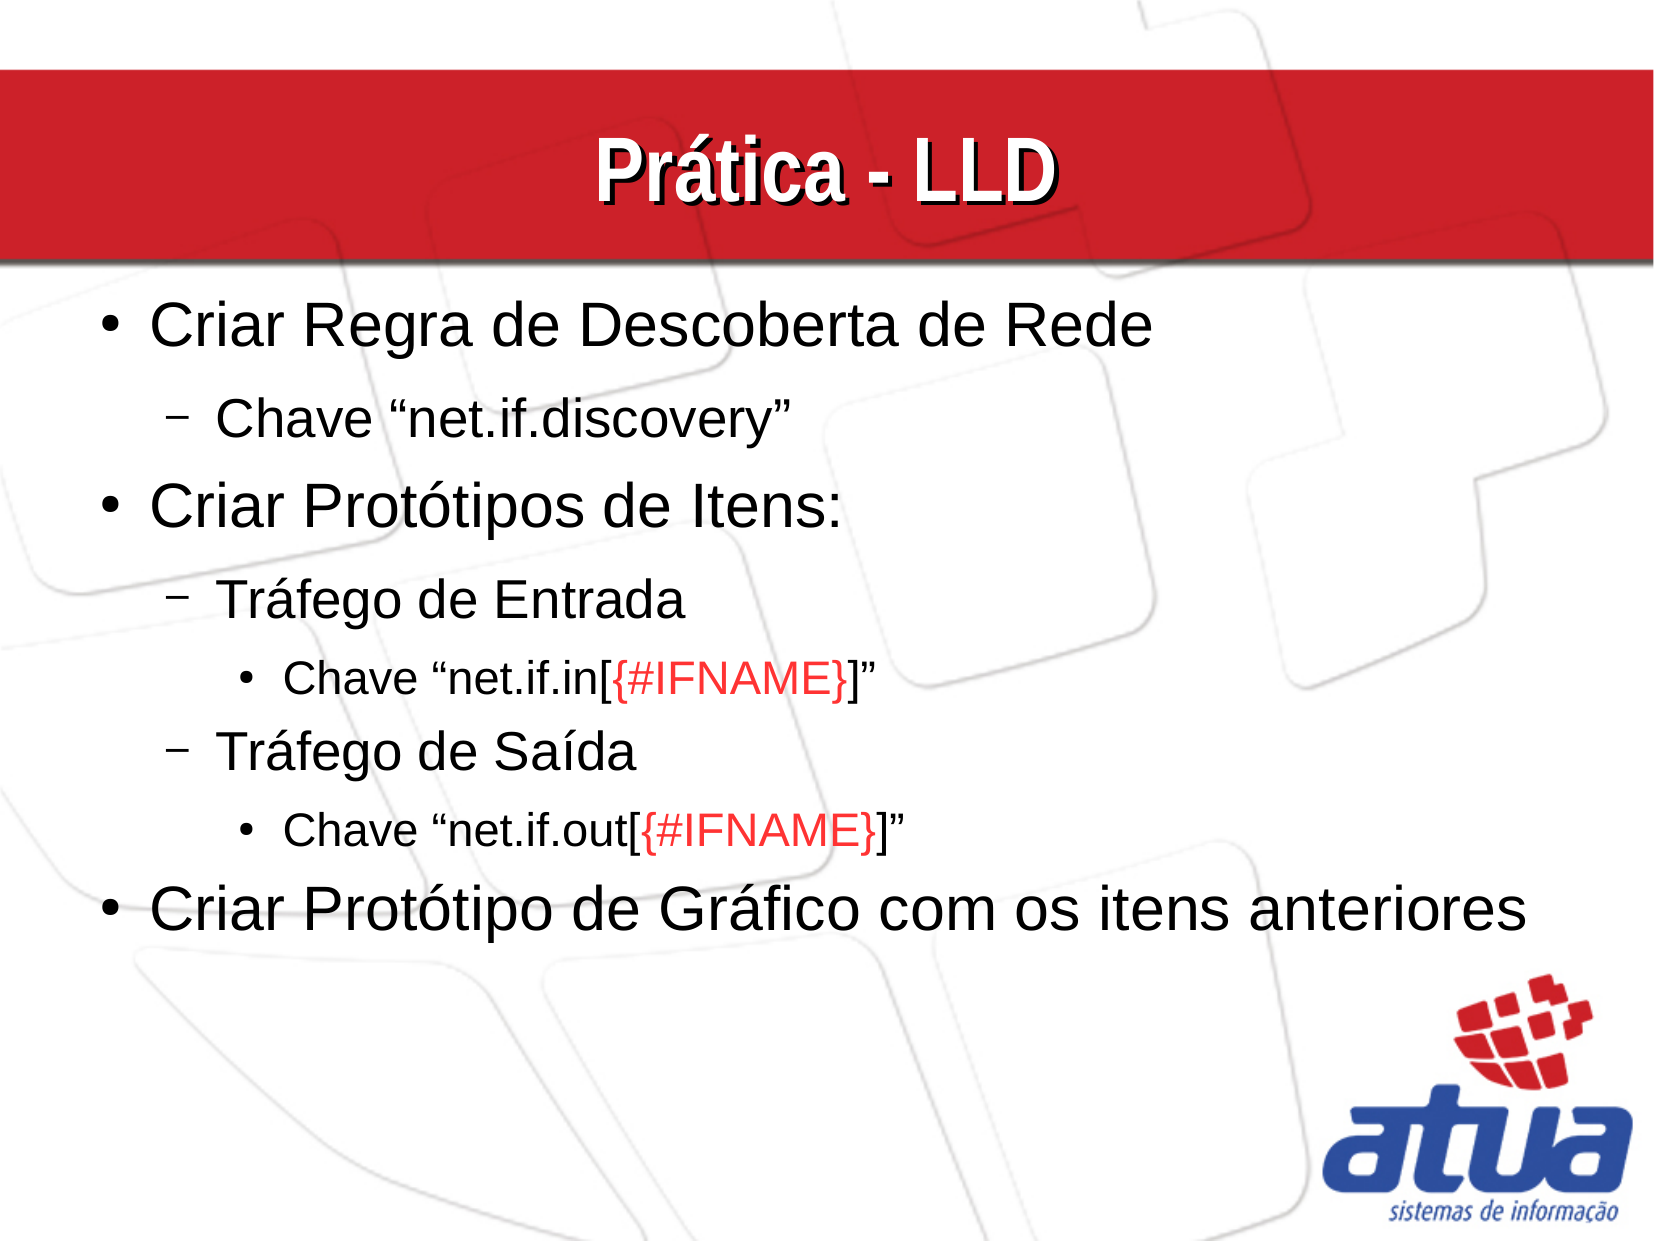

# Prática - LLD
Criar Regra de Descoberta de Rede
Chave “net.if.discovery”
Criar Protótipos de Itens:
Tráfego de Entrada
Chave “net.if.in[{#IFNAME}]”
Tráfego de Saída
Chave “net.if.out[{#IFNAME}]”
Criar Protótipo de Gráfico com os itens anteriores